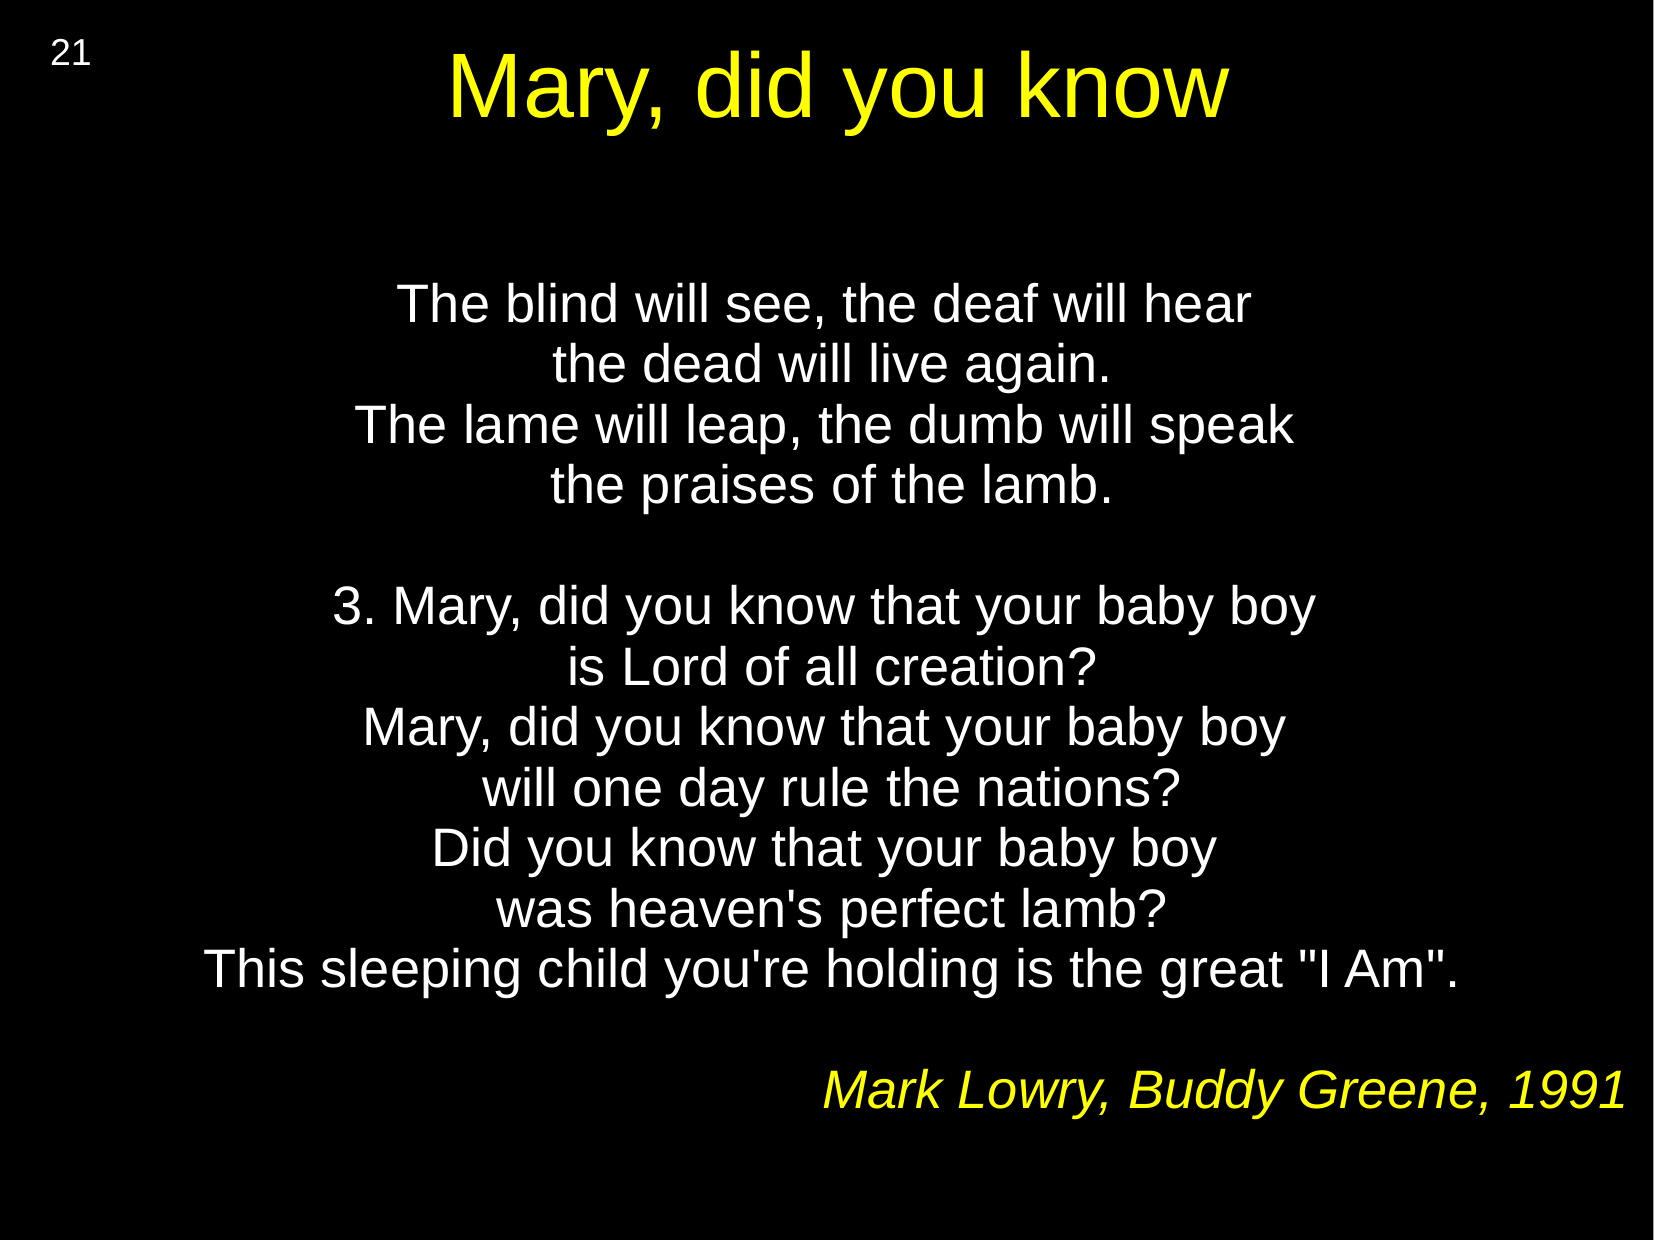

# Mary, did you know
21
The blind will see, the deaf will hear
the dead will live again.
The lame will leap, the dumb will speak
the praises of the lamb.
3. Mary, did you know that your baby boy
is Lord of all creation?
Mary, did you know that your baby boy
will one day rule the nations?
Did you know that your baby boy
was heaven's perfect lamb?
This sleeping child you're holding is the great "I Am".
Mark Lowry, Buddy Greene, 1991